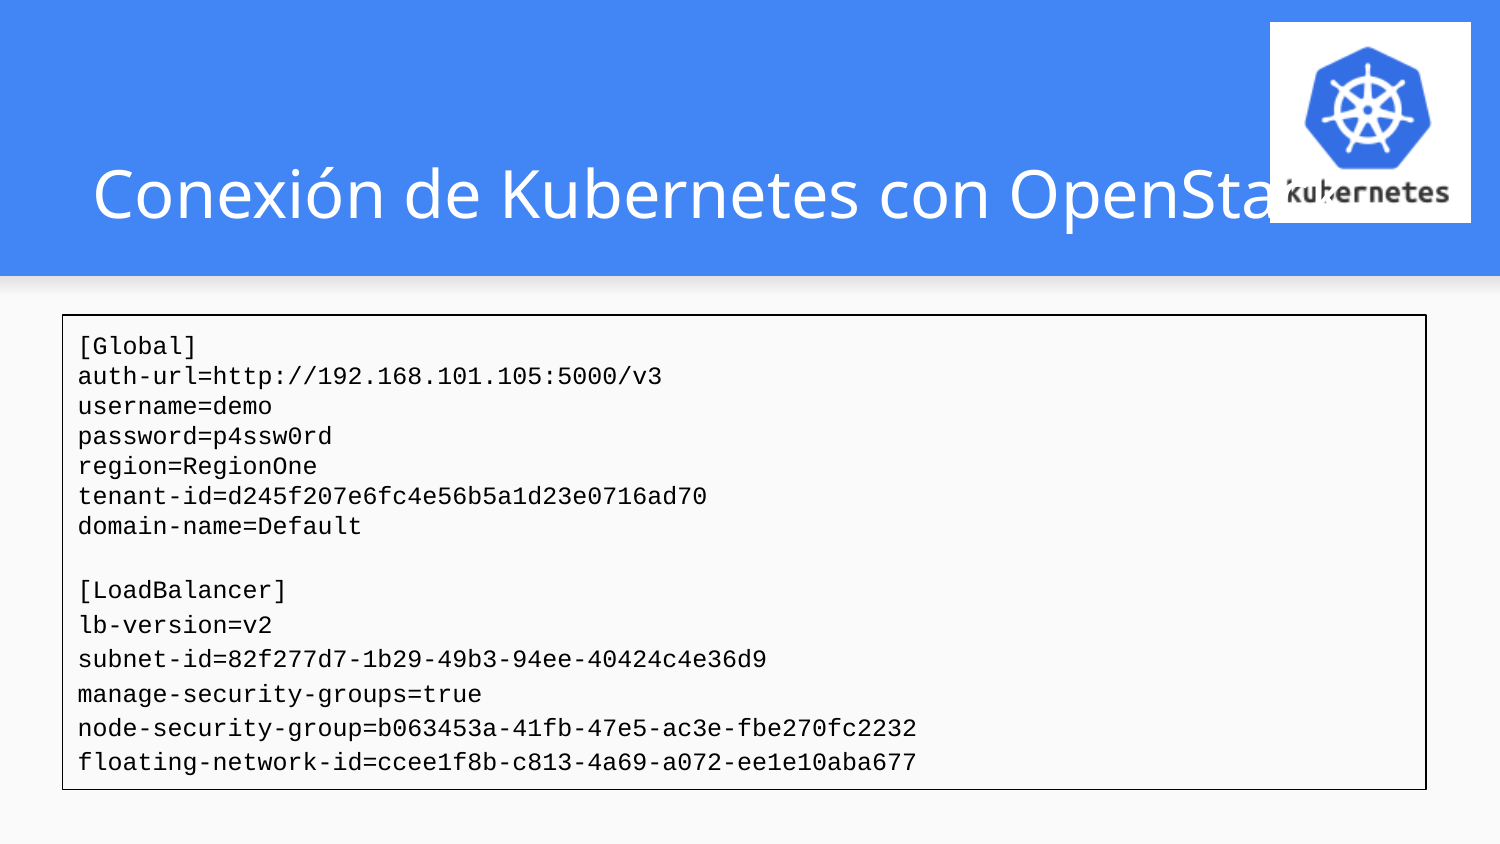

# Conexión de Kubernetes con OpenStack
[Global]
auth-url=http://192.168.101.105:5000/v3
username=demo
password=p4ssw0rd
region=RegionOne
tenant-id=d245f207e6fc4e56b5a1d23e0716ad70
domain-name=Default
[LoadBalancer]
lb-version=v2
subnet-id=82f277d7-1b29-49b3-94ee-40424c4e36d9
manage-security-groups=true
node-security-group=b063453a-41fb-47e5-ac3e-fbe270fc2232
floating-network-id=ccee1f8b-c813-4a69-a072-ee1e10aba677